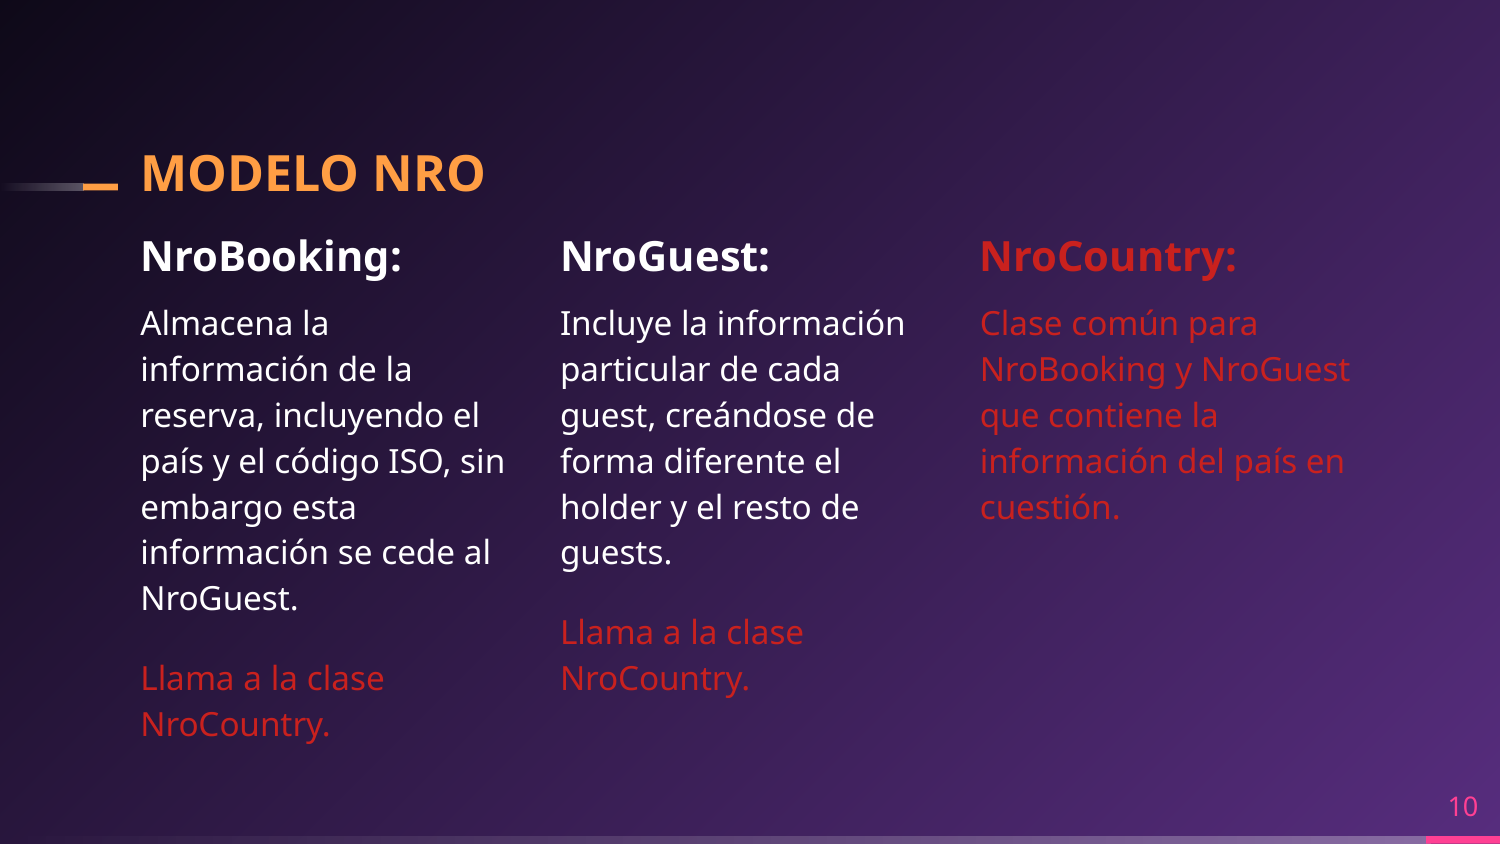

# MODELO NRO
NroBooking:
Almacena la información de la reserva, incluyendo el país y el código ISO, sin embargo esta información se cede al NroGuest.
Llama a la clase NroCountry.
NroGuest:
Incluye la información particular de cada guest, creándose de forma diferente el holder y el resto de guests.
Llama a la clase NroCountry.
NroCountry:
Clase común para NroBooking y NroGuest que contiene la información del país en cuestión.